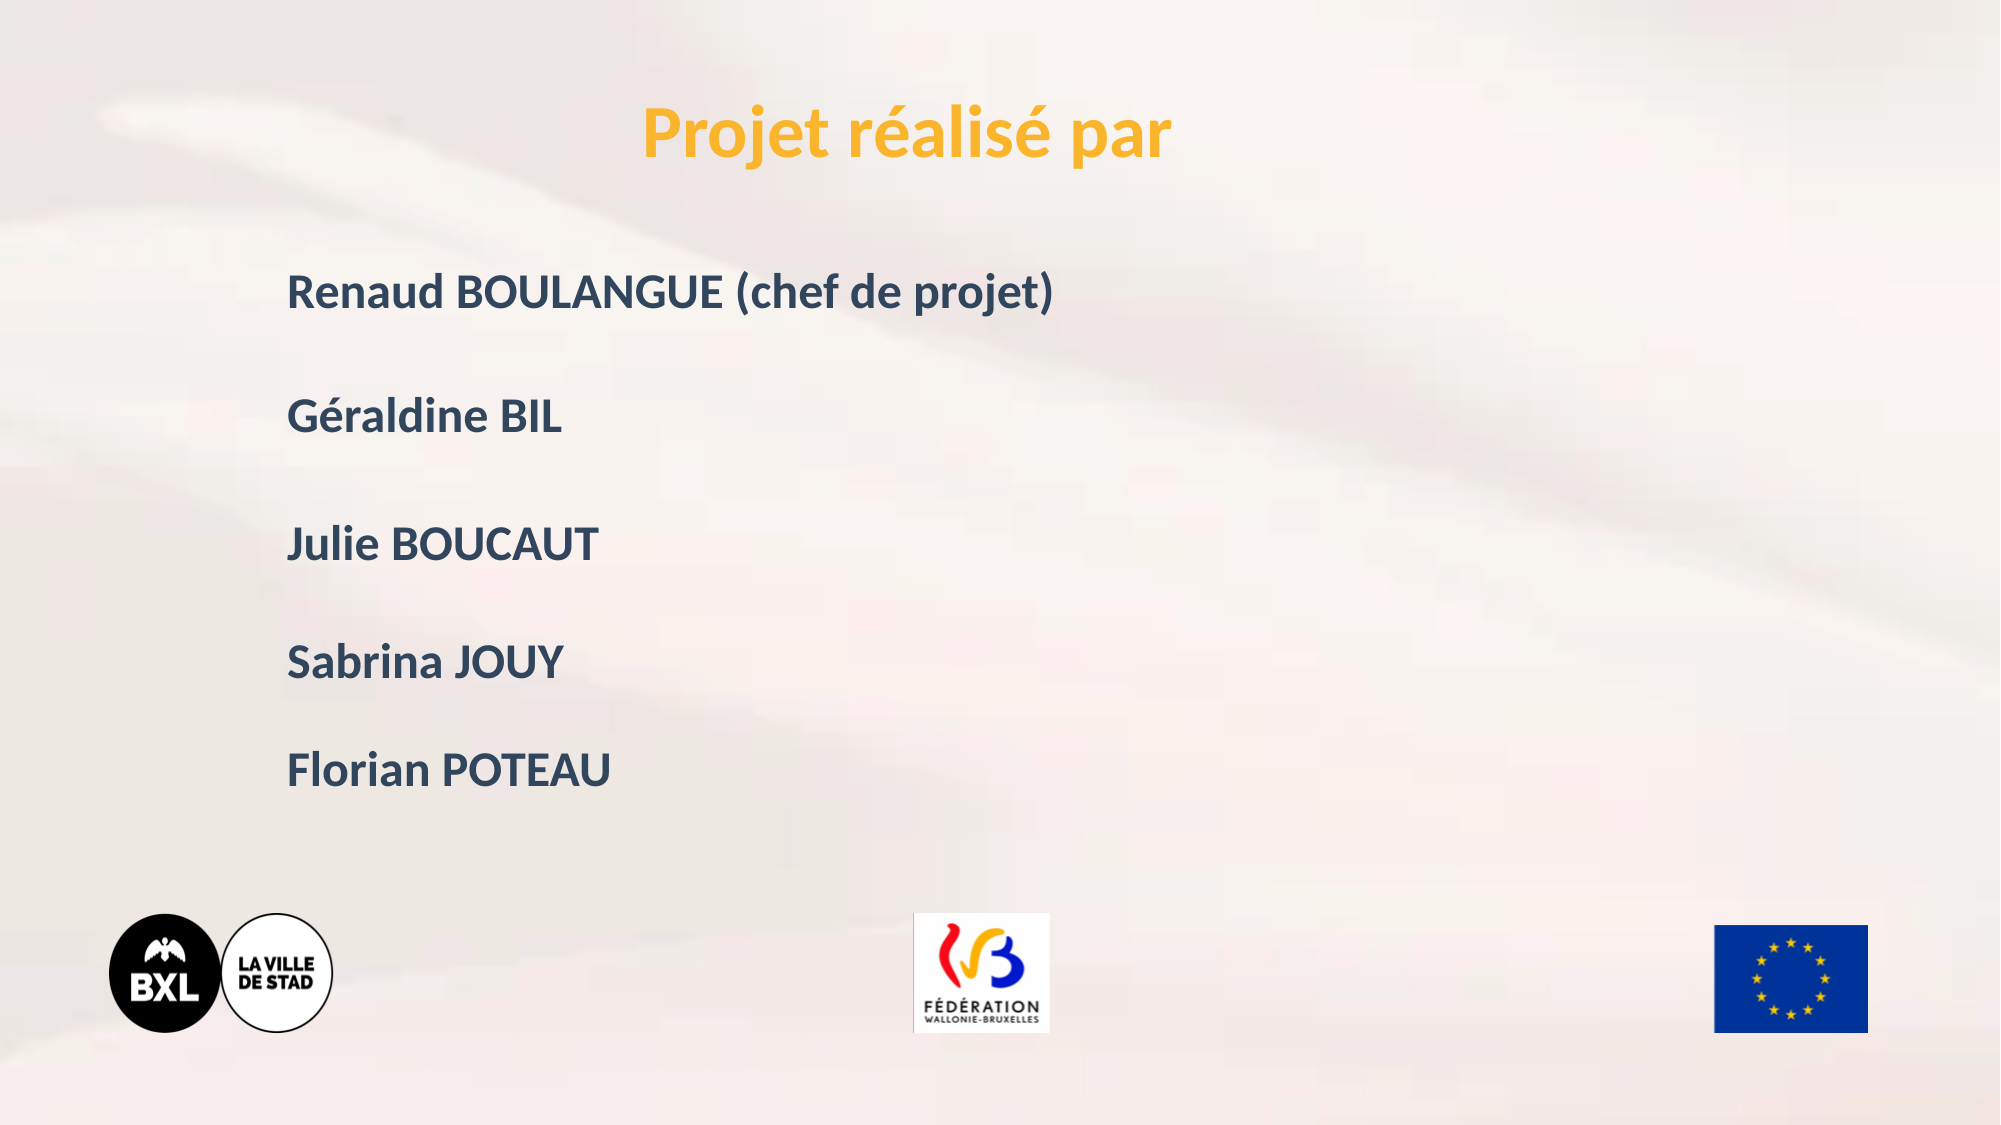

Projet réalisé par
Renaud BOULANGUE (chef de projet)
Géraldine BIL
Julie BOUCAUT
Sabrina JOUY
Florian POTEAU